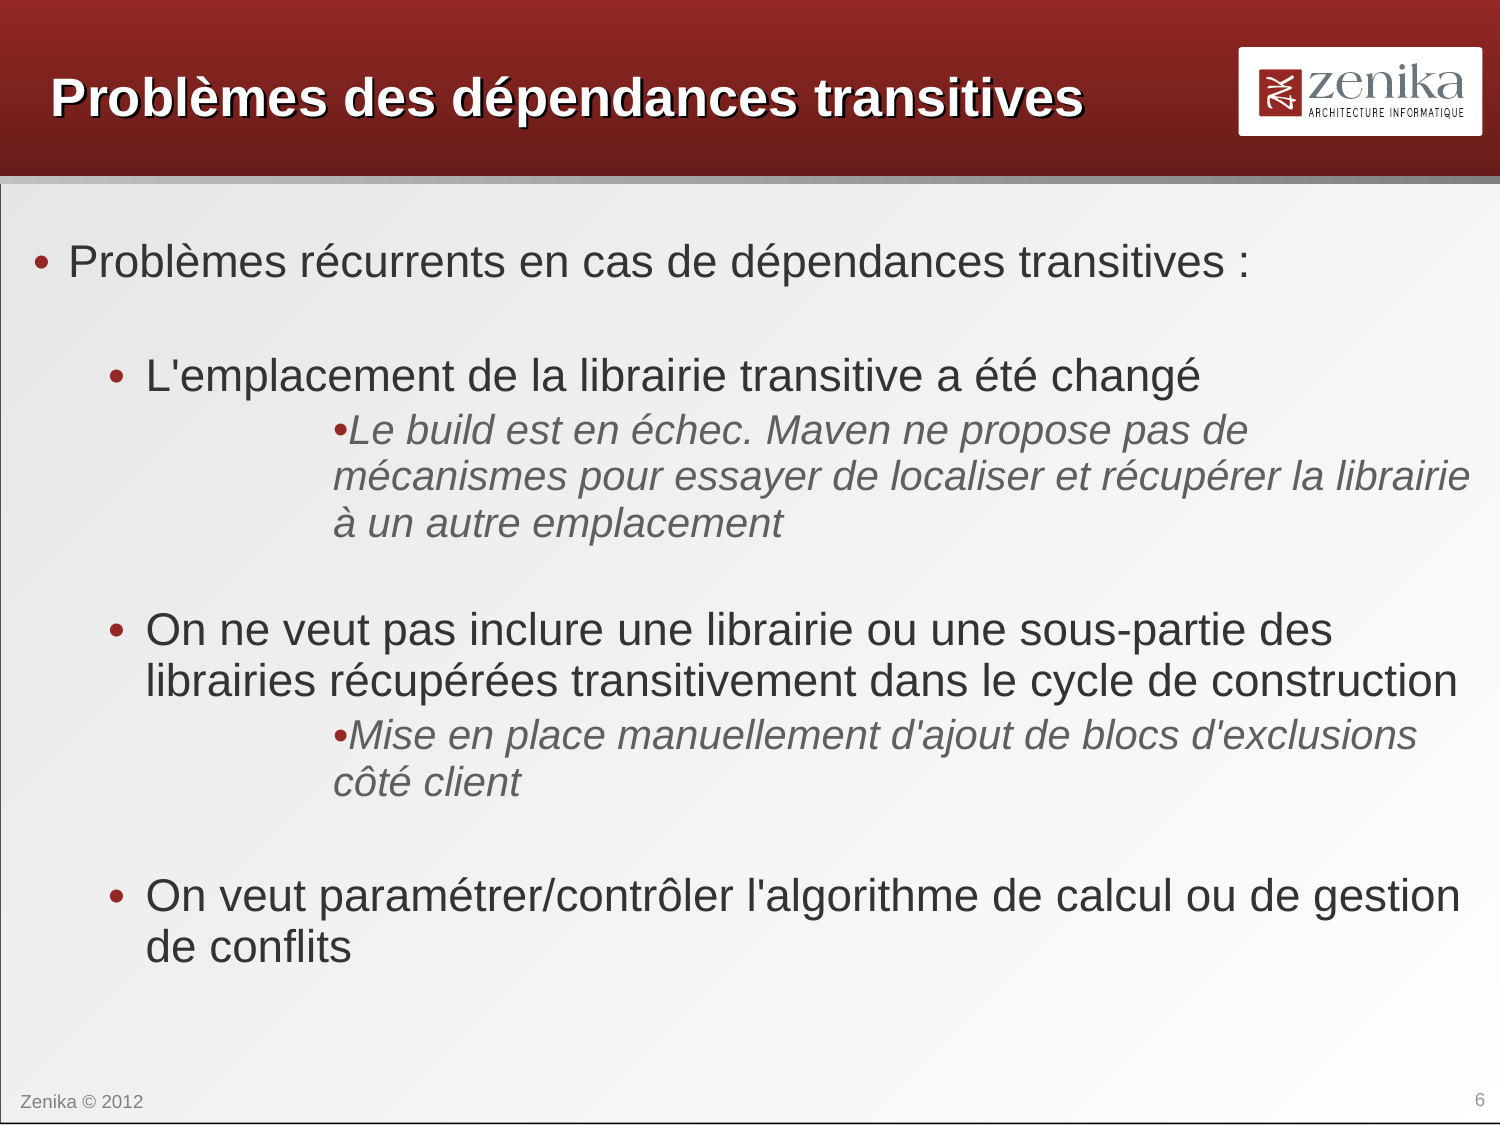

# Problèmes des dépendances transitives
Problèmes récurrents en cas de dépendances transitives :
L'emplacement de la librairie transitive a été changé
Le build est en échec. Maven ne propose pas de mécanismes pour essayer de localiser et récupérer la librairie à un autre emplacement
On ne veut pas inclure une librairie ou une sous-partie des librairies récupérées transitivement dans le cycle de construction
Mise en place manuellement d'ajout de blocs d'exclusions côté client
On veut paramétrer/contrôler l'algorithme de calcul ou de gestion de conflits